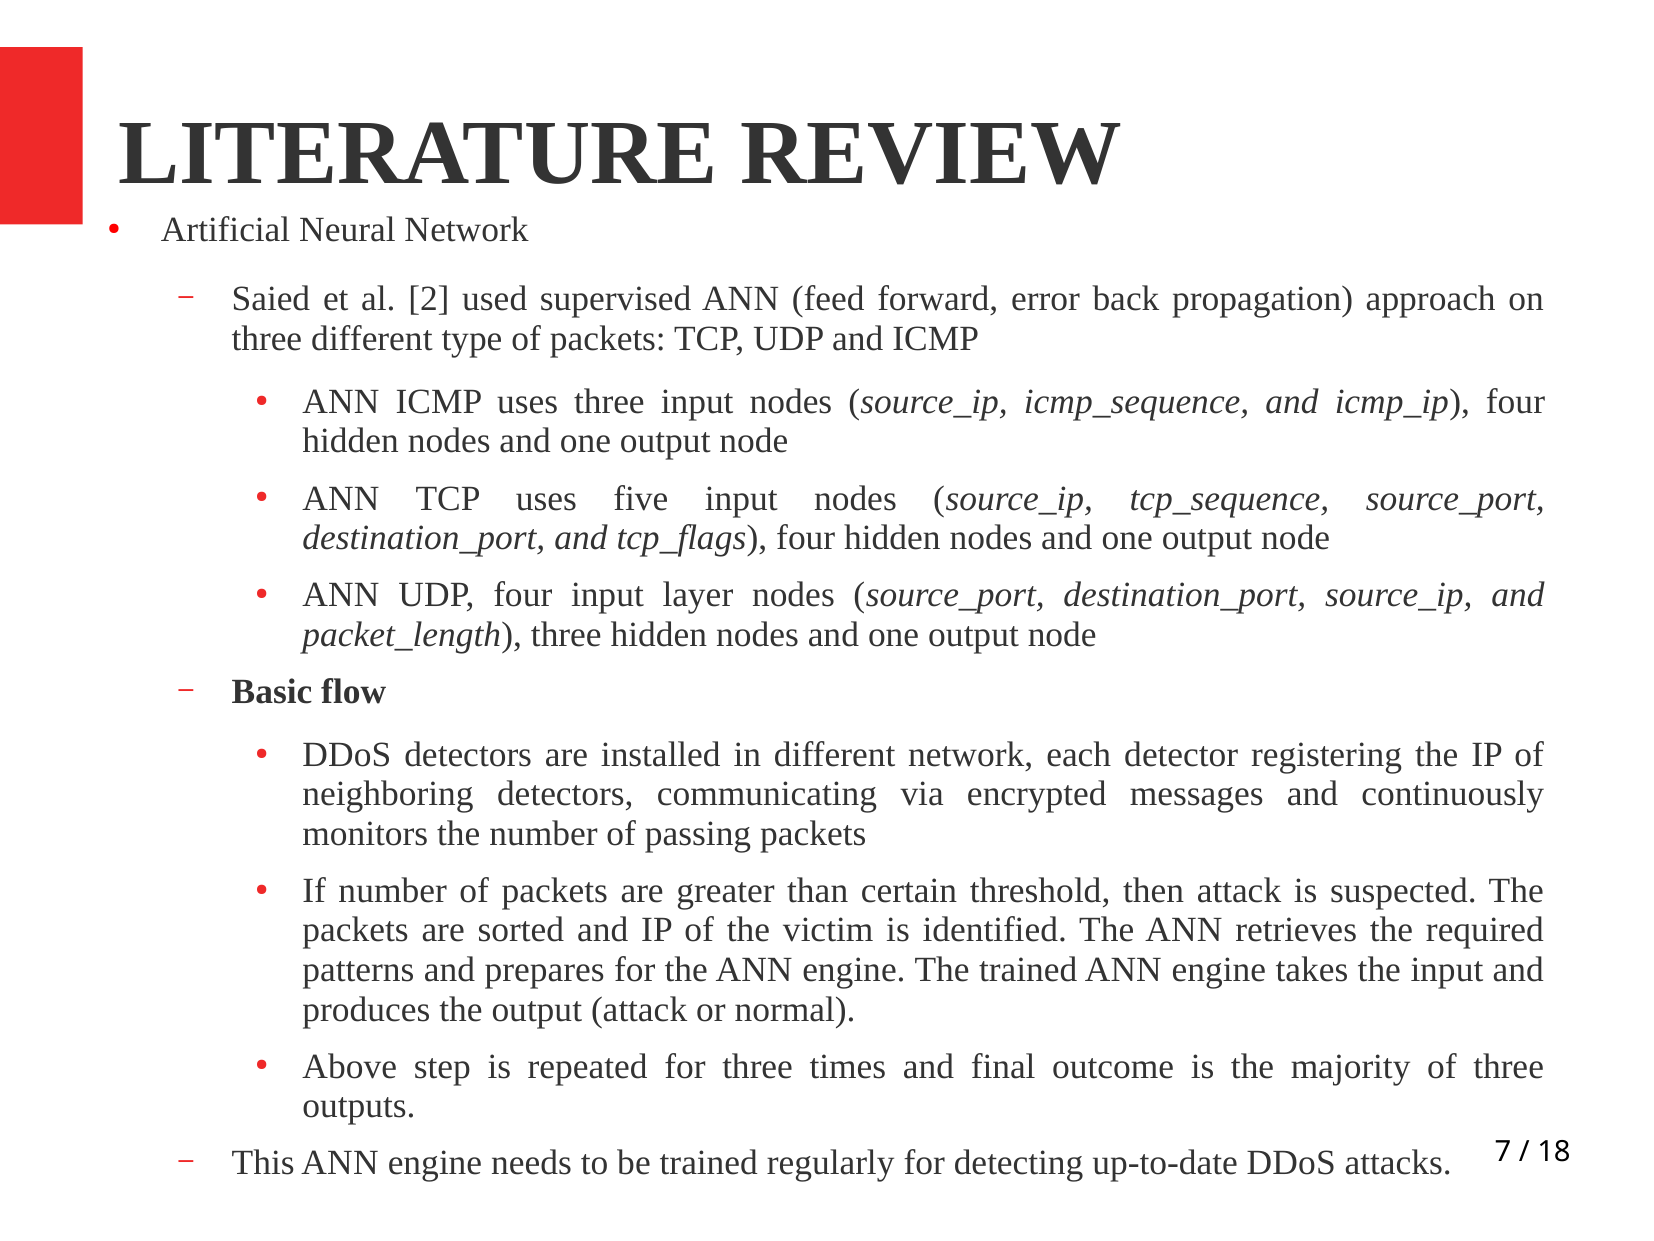

# LITERATURE REVIEW
Artificial Neural Network
Saied et al. [2] used supervised ANN (feed forward, error back propagation) approach on three different type of packets: TCP, UDP and ICMP
ANN ICMP uses three input nodes (source_ip, icmp_sequence, and icmp_ip), four hidden nodes and one output node
ANN TCP uses five input nodes (source_ip, tcp_sequence, source_port, destination_port, and tcp_flags), four hidden nodes and one output node
ANN UDP, four input layer nodes (source_port, destination_port, source_ip, and packet_length), three hidden nodes and one output node
Basic flow
DDoS detectors are installed in different network, each detector registering the IP of neighboring detectors, communicating via encrypted messages and continuously monitors the number of passing packets
If number of packets are greater than certain threshold, then attack is suspected. The packets are sorted and IP of the victim is identified. The ANN retrieves the required patterns and prepares for the ANN engine. The trained ANN engine takes the input and produces the output (attack or normal).
Above step is repeated for three times and final outcome is the majority of three outputs.
This ANN engine needs to be trained regularly for detecting up-to-date DDoS attacks.
7